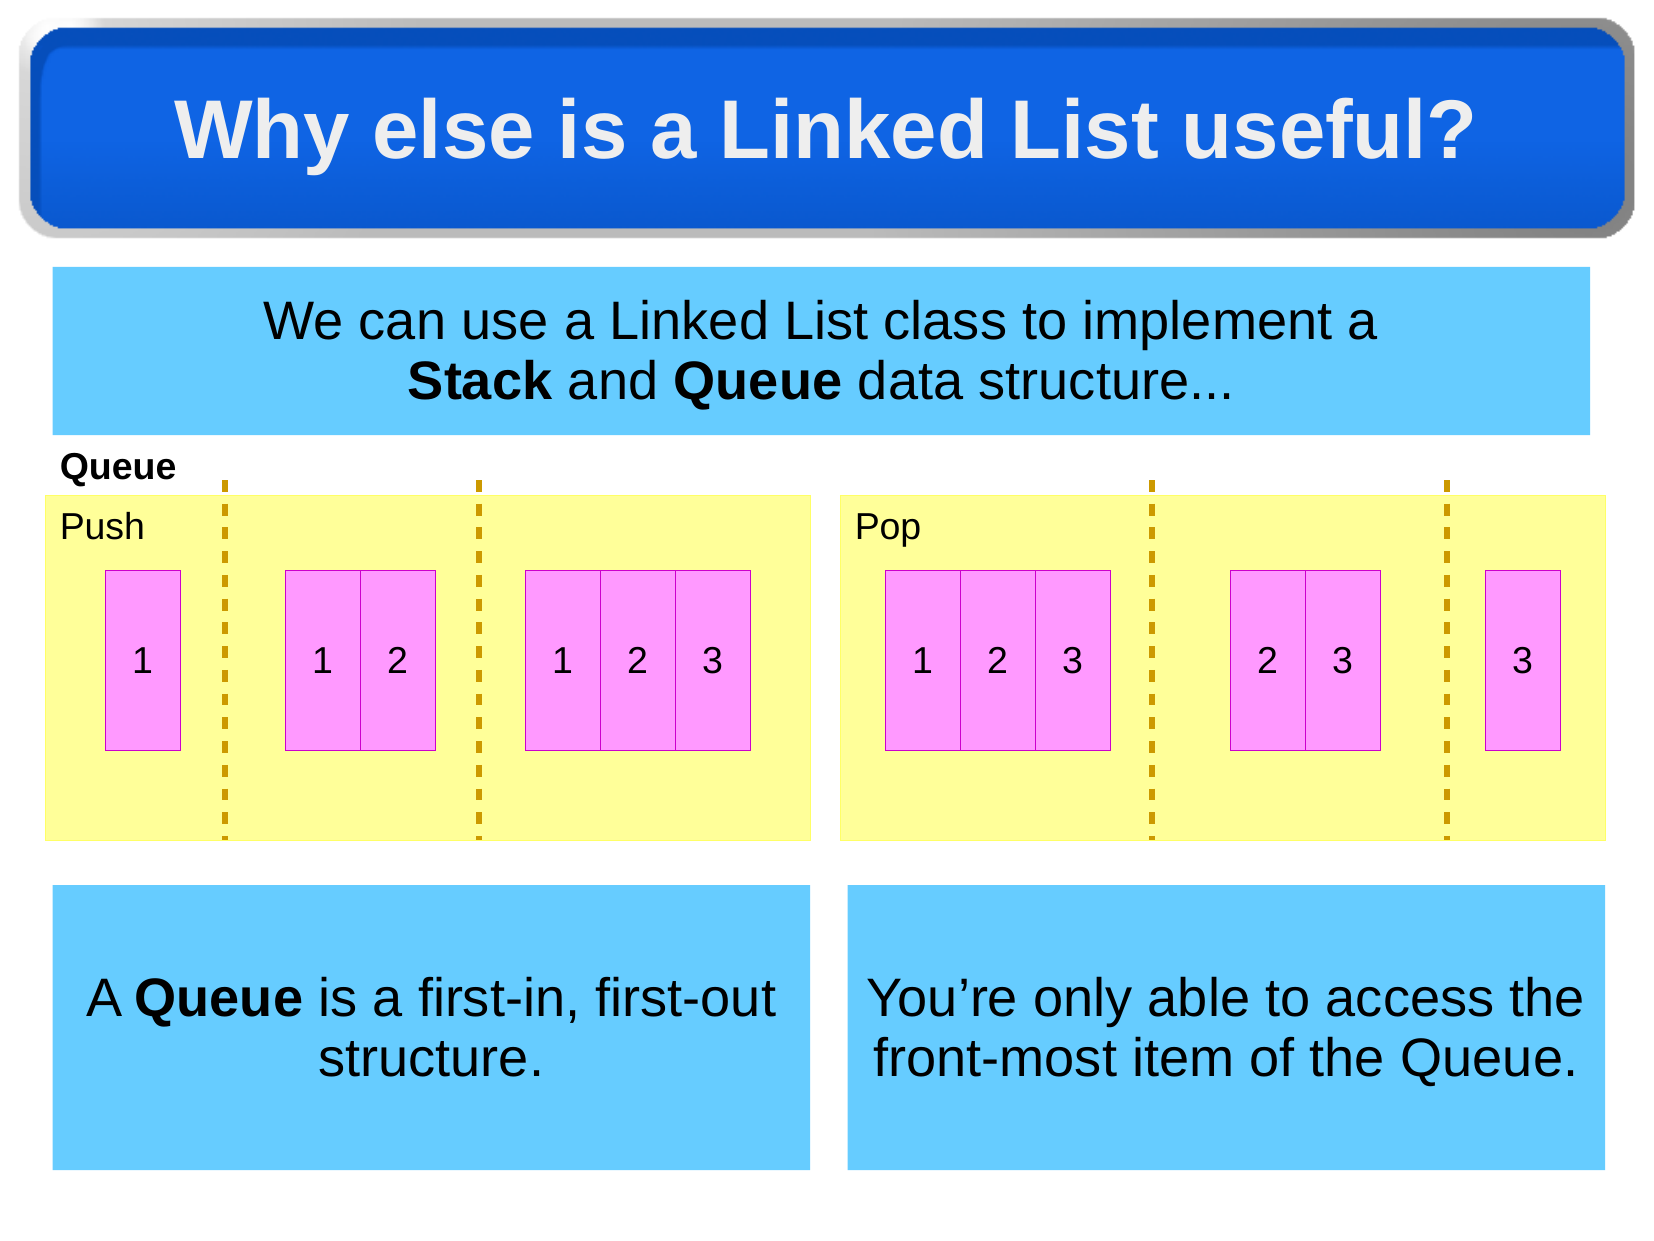

# Why else is a Linked List useful?
We can use a Linked List class to implement a
Stack and Queue data structure...
Queue
Push
Pop
1
1
2
1
2
3
1
2
3
2
3
3
A Queue is a first-in, first-out structure.
You’re only able to access the front-most item of the Queue.